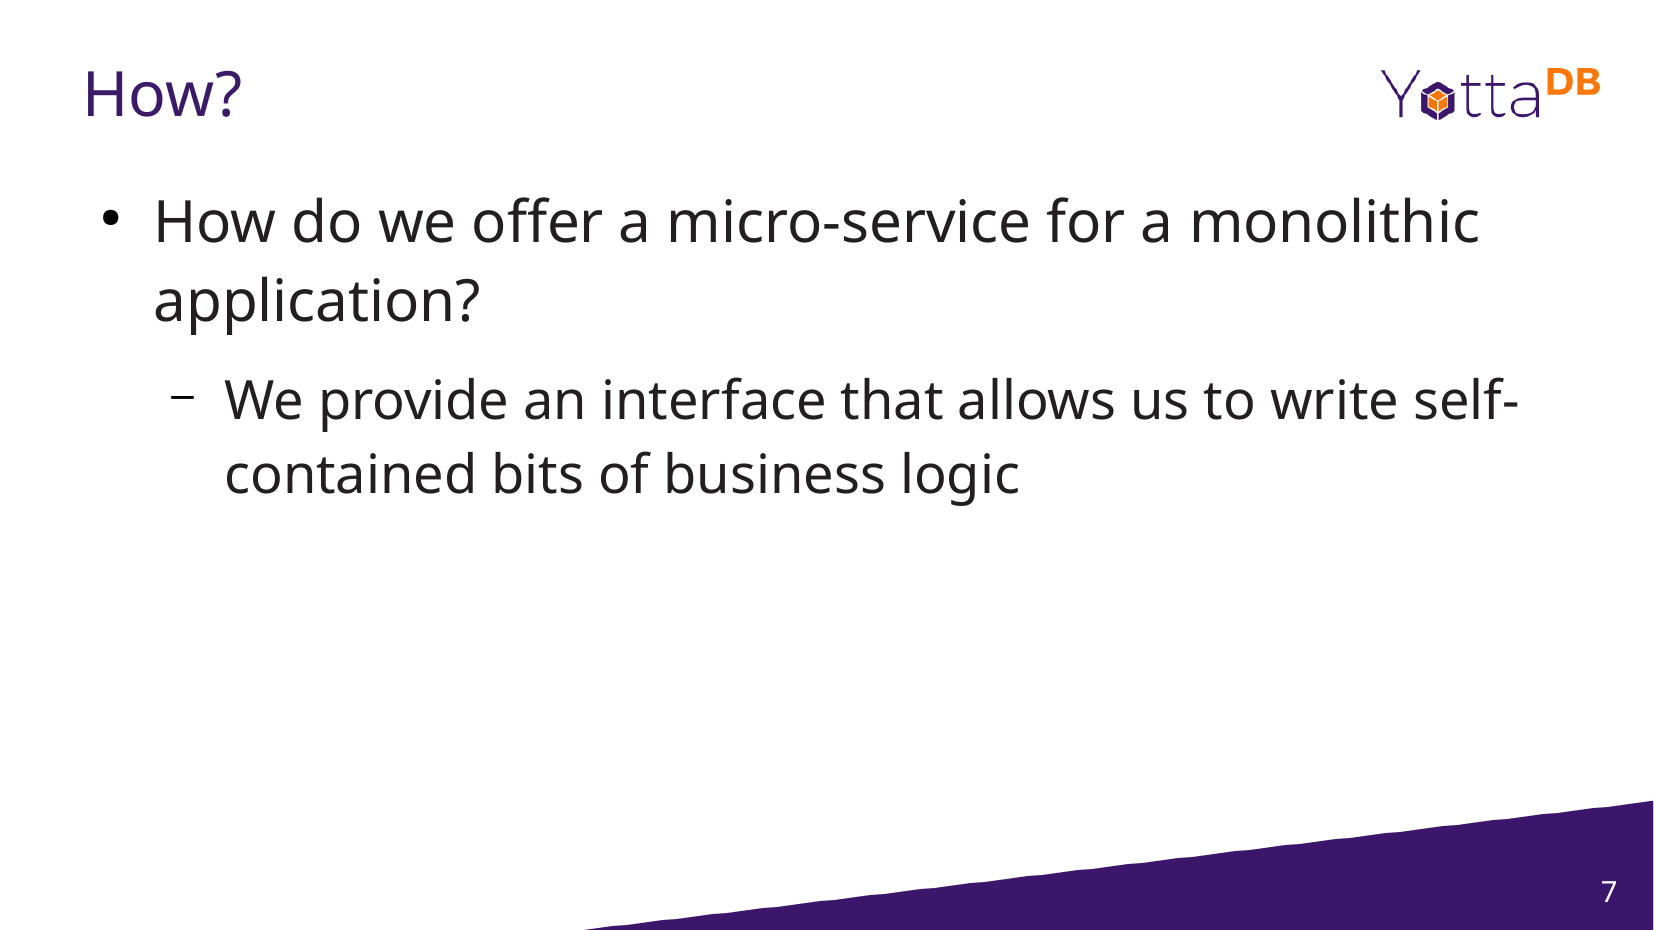

# How?
How do we offer a micro-service for a monolithic application?
We provide an interface that allows us to write self-contained bits of business logic
7